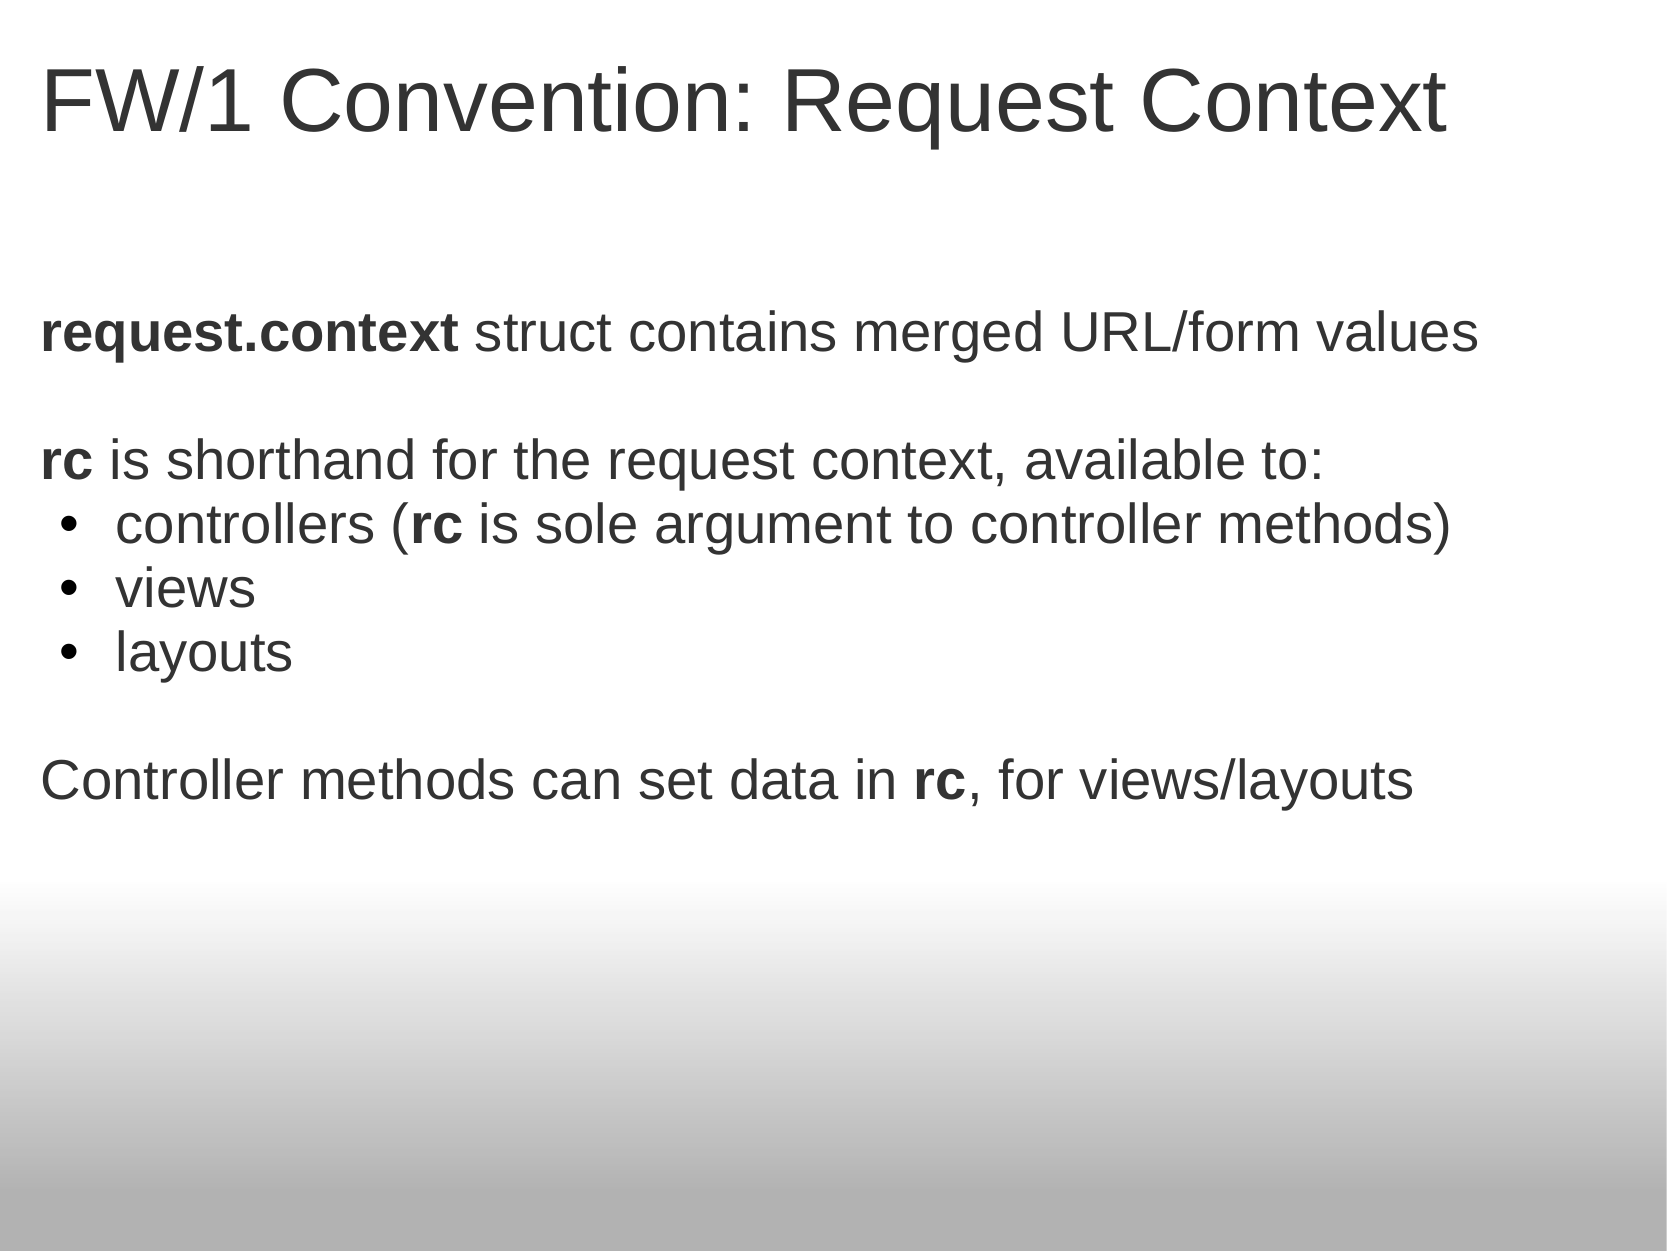

# FW/1 Convention: Request Context
request.context struct contains merged URL/form values
rc is shorthand for the request context, available to:
controllers (rc is sole argument to controller methods)
views
layouts
Controller methods can set data in rc, for views/layouts